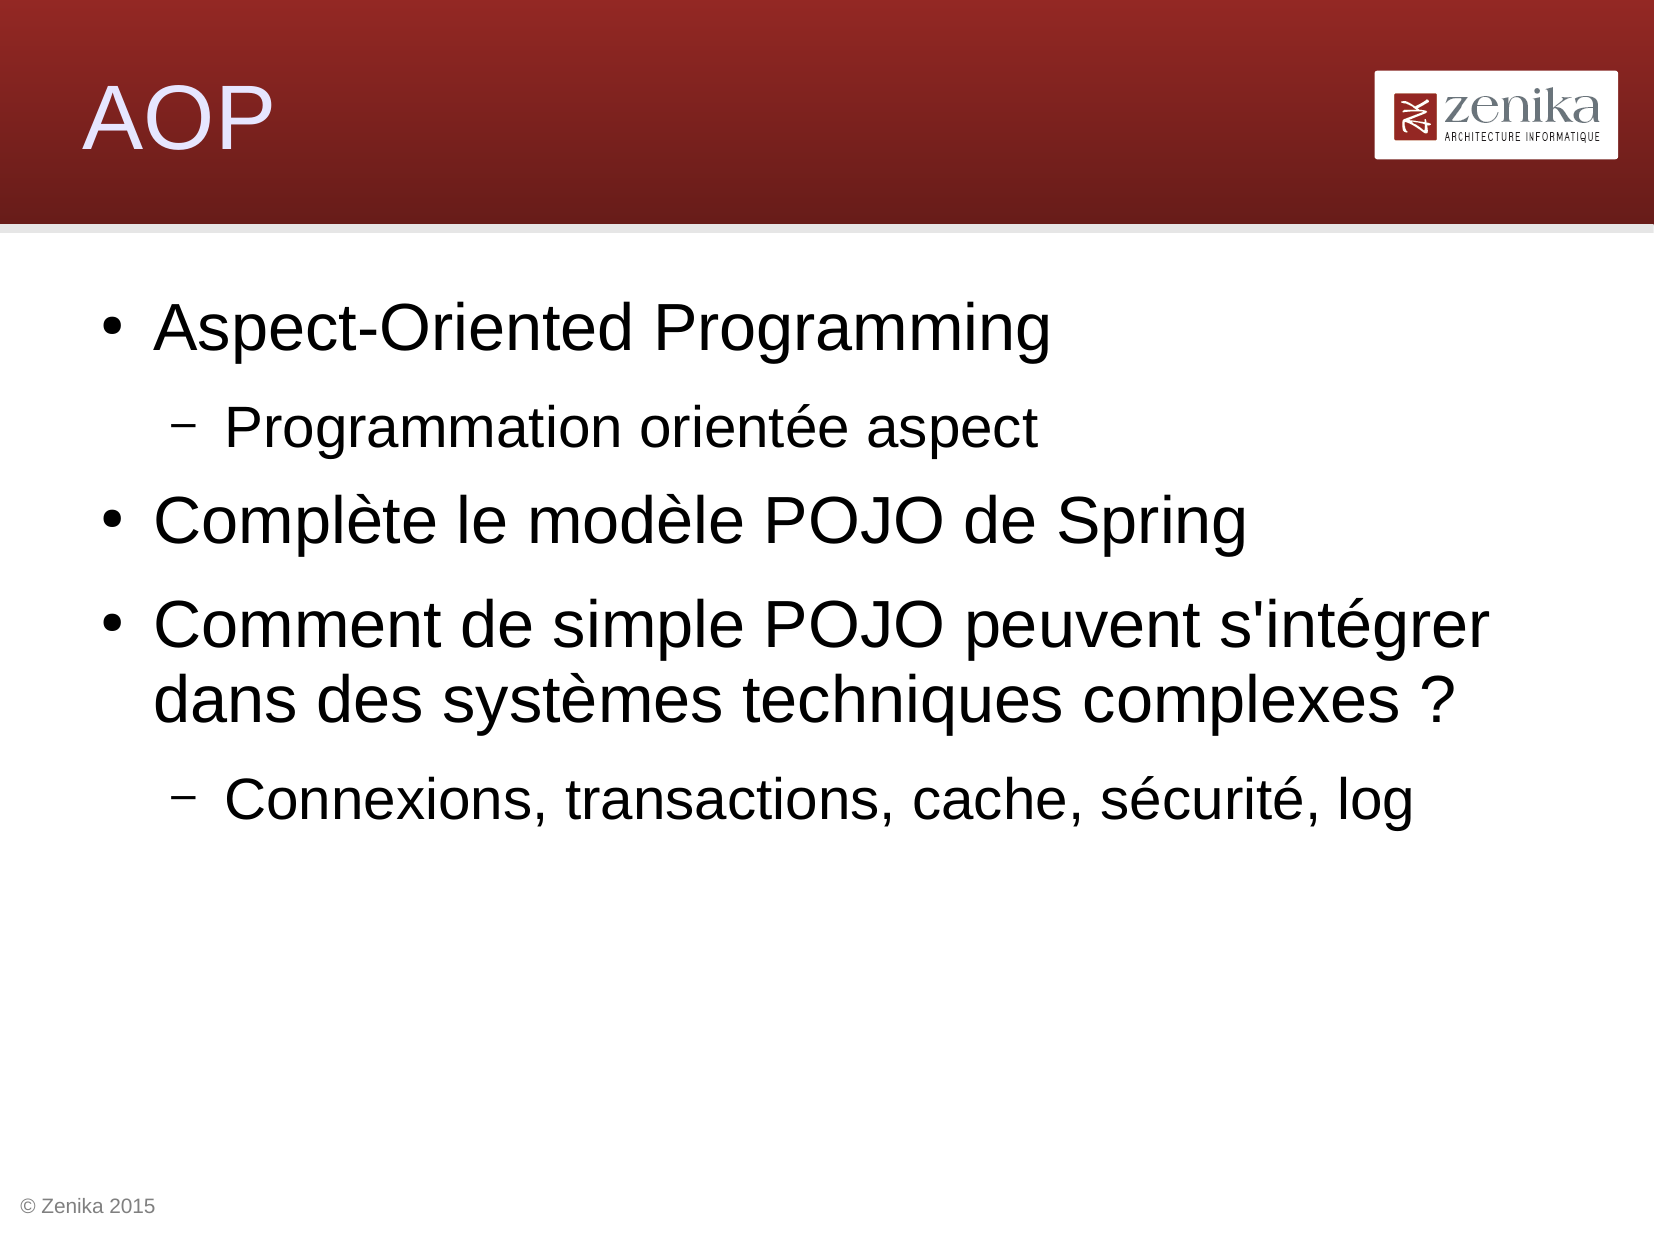

# AOP
Aspect-Oriented Programming
Programmation orientée aspect
Complète le modèle POJO de Spring
Comment de simple POJO peuvent s'intégrer dans des systèmes techniques complexes ?
Connexions, transactions, cache, sécurité, log